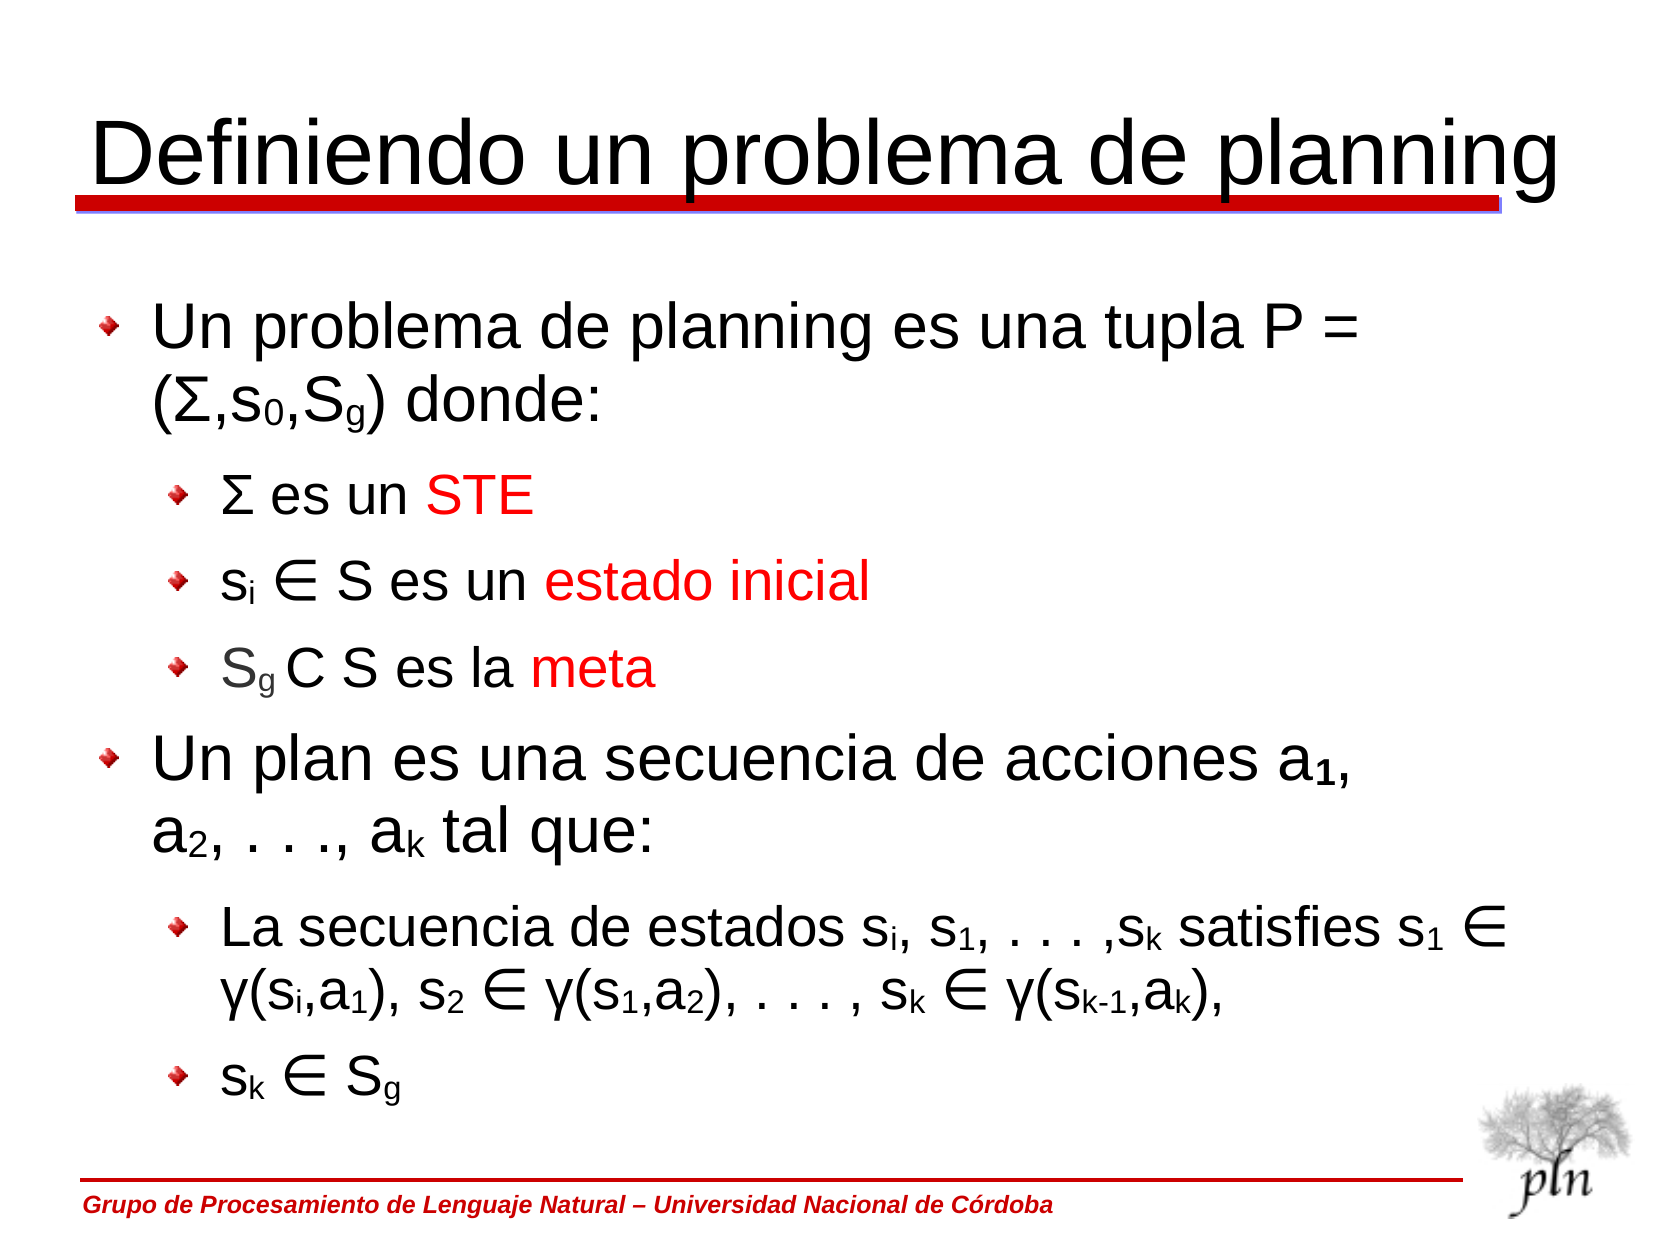

# Definiendo un problema de planning
Un problema de planning es una tupla P = (Σ,s0,Sg) donde:
Σ es un STE
si ∈ S es un estado inicial
Sg C S es la meta
Un plan es una secuencia de acciones a1, a2, . . ., ak tal que:
La secuencia de estados si, s1, . . . ,sk satisfies s1 ∈ γ(si,a1), s2 ∈ γ(s1,a2), . . . , sk ∈ γ(sk-1,ak),
sk ∈ Sg